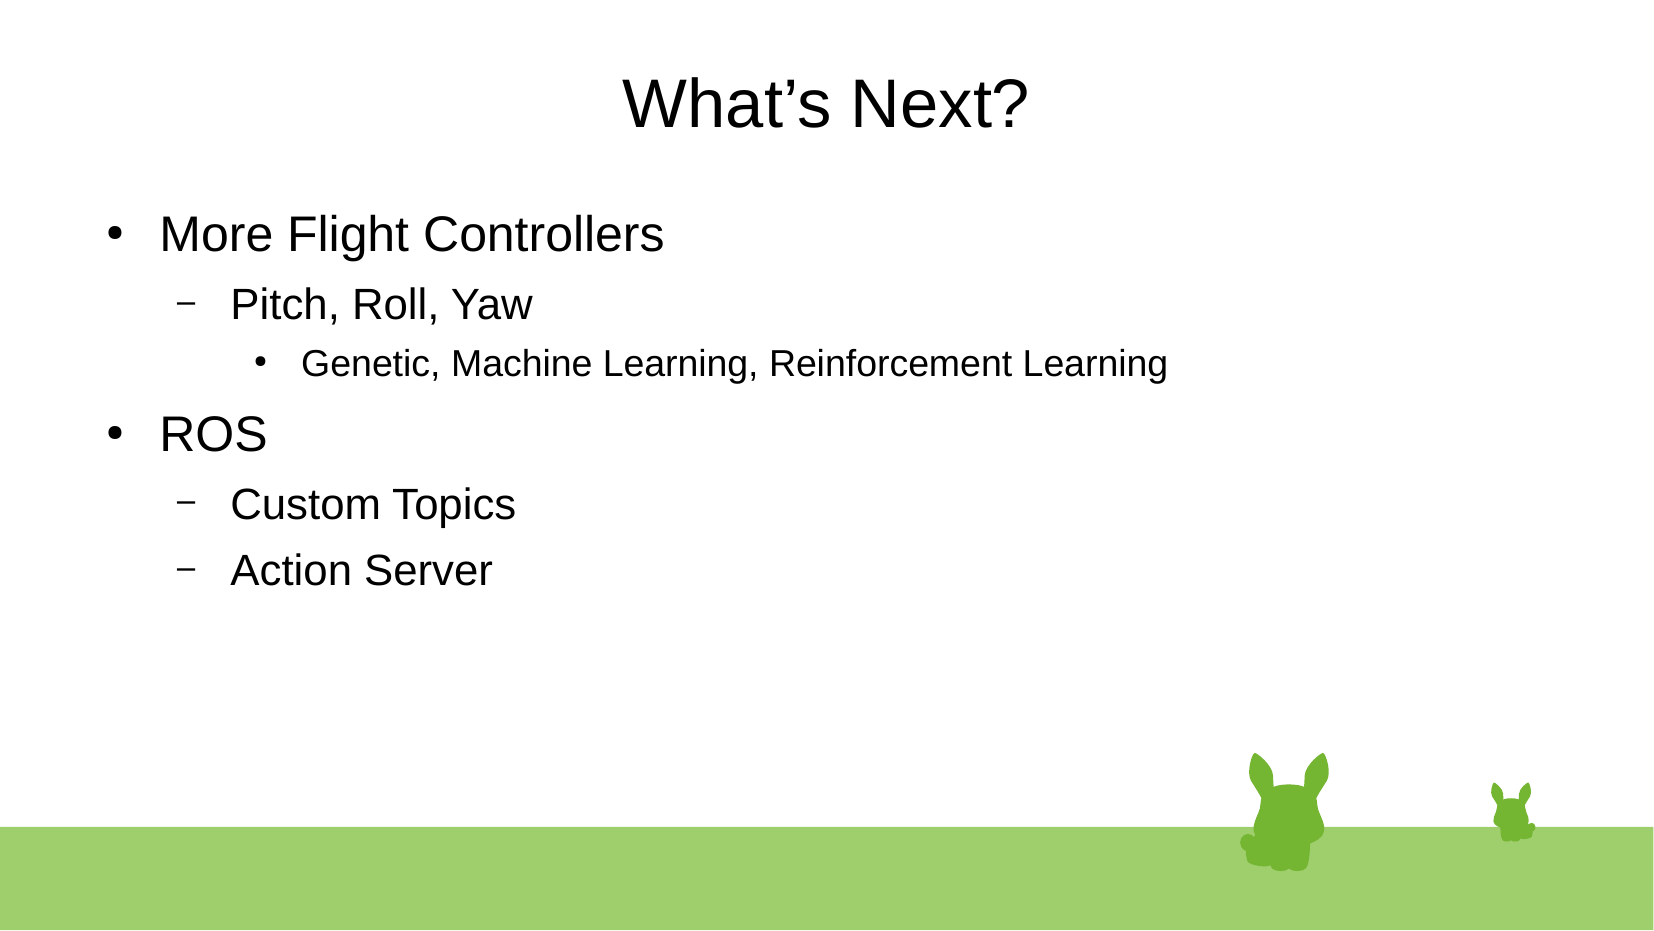

# What’s Next?
More Flight Controllers
Pitch, Roll, Yaw
Genetic, Machine Learning, Reinforcement Learning
ROS
Custom Topics
Action Server